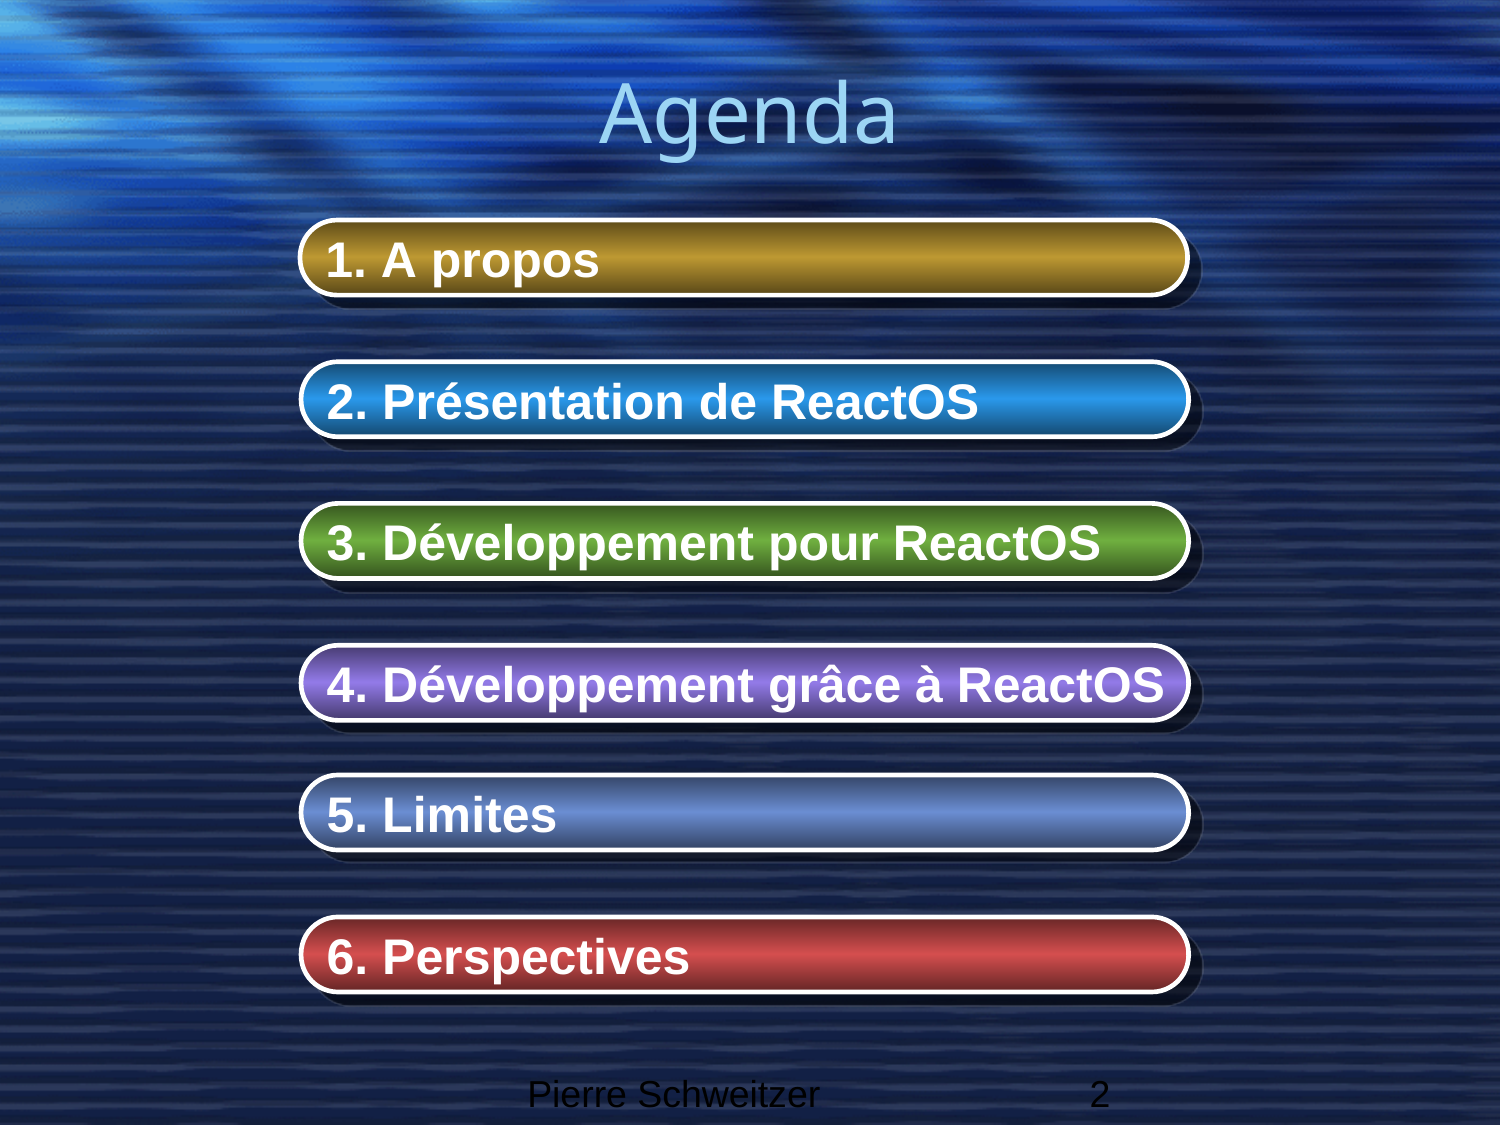

# Agenda
1. A propos
2. Présentation de ReactOS
3. Développement pour ReactOS
4. Développement grâce à ReactOS
5. Limites
6. Perspectives
Pierre Schweitzer
2